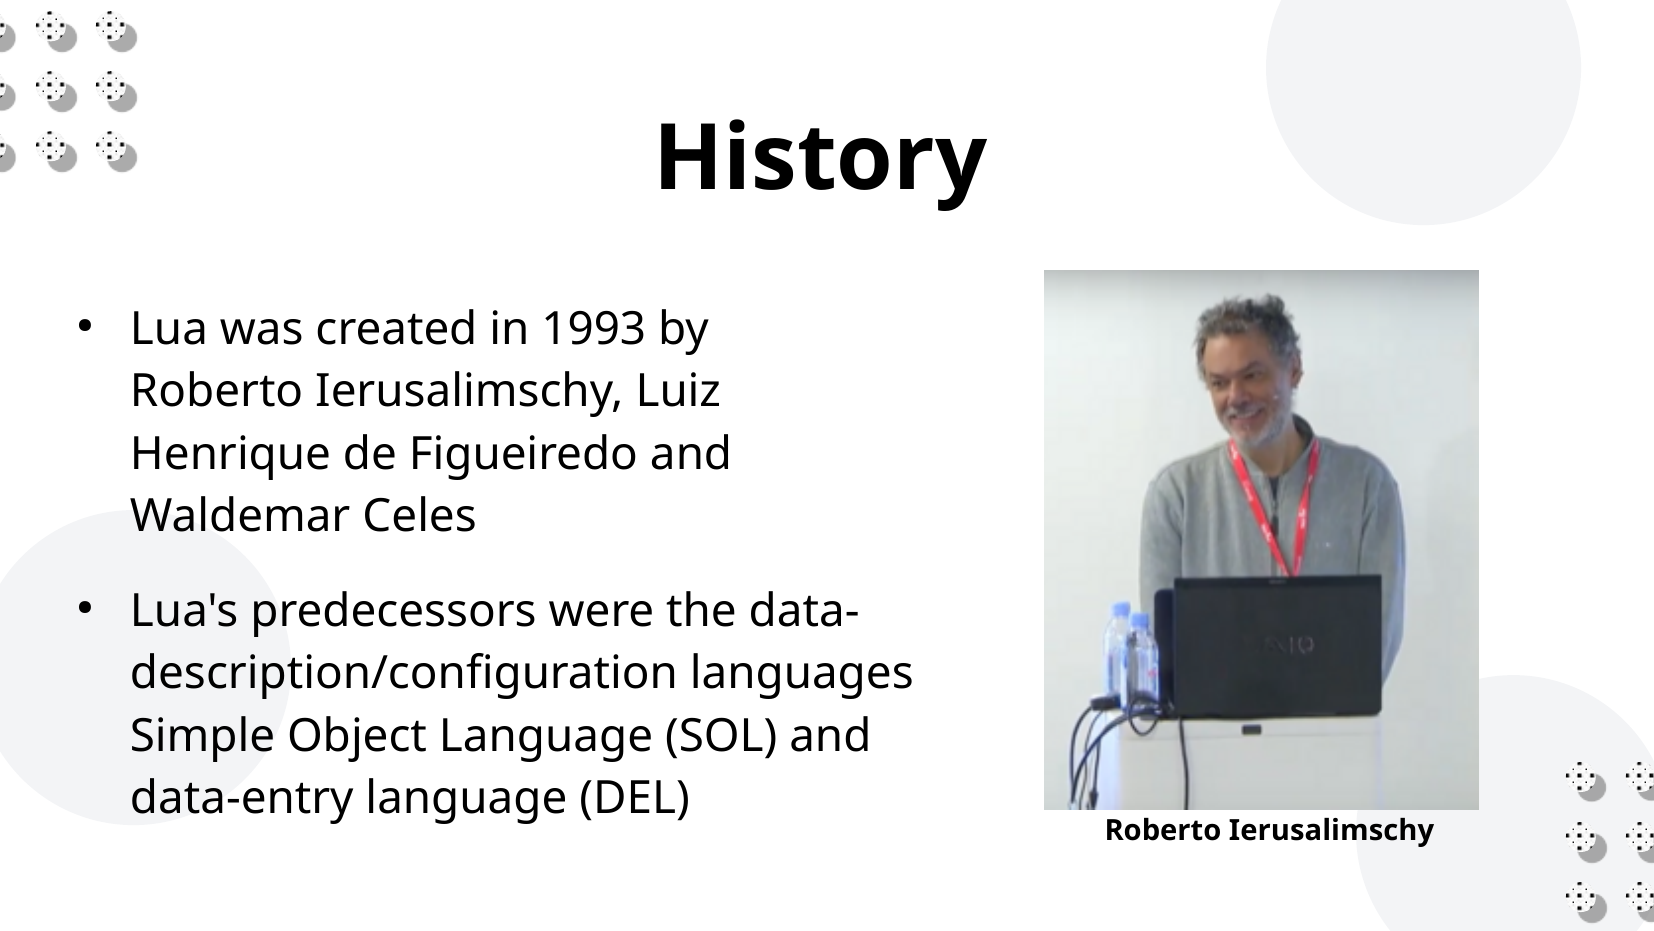

# History
Lua was created in 1993 by Roberto Ierusalimschy, Luiz Henrique de Figueiredo and Waldemar Celes
Lua's predecessors were the data-description/configuration languages Simple Object Language (SOL) and data-entry language (DEL)
Roberto Ierusalimschy